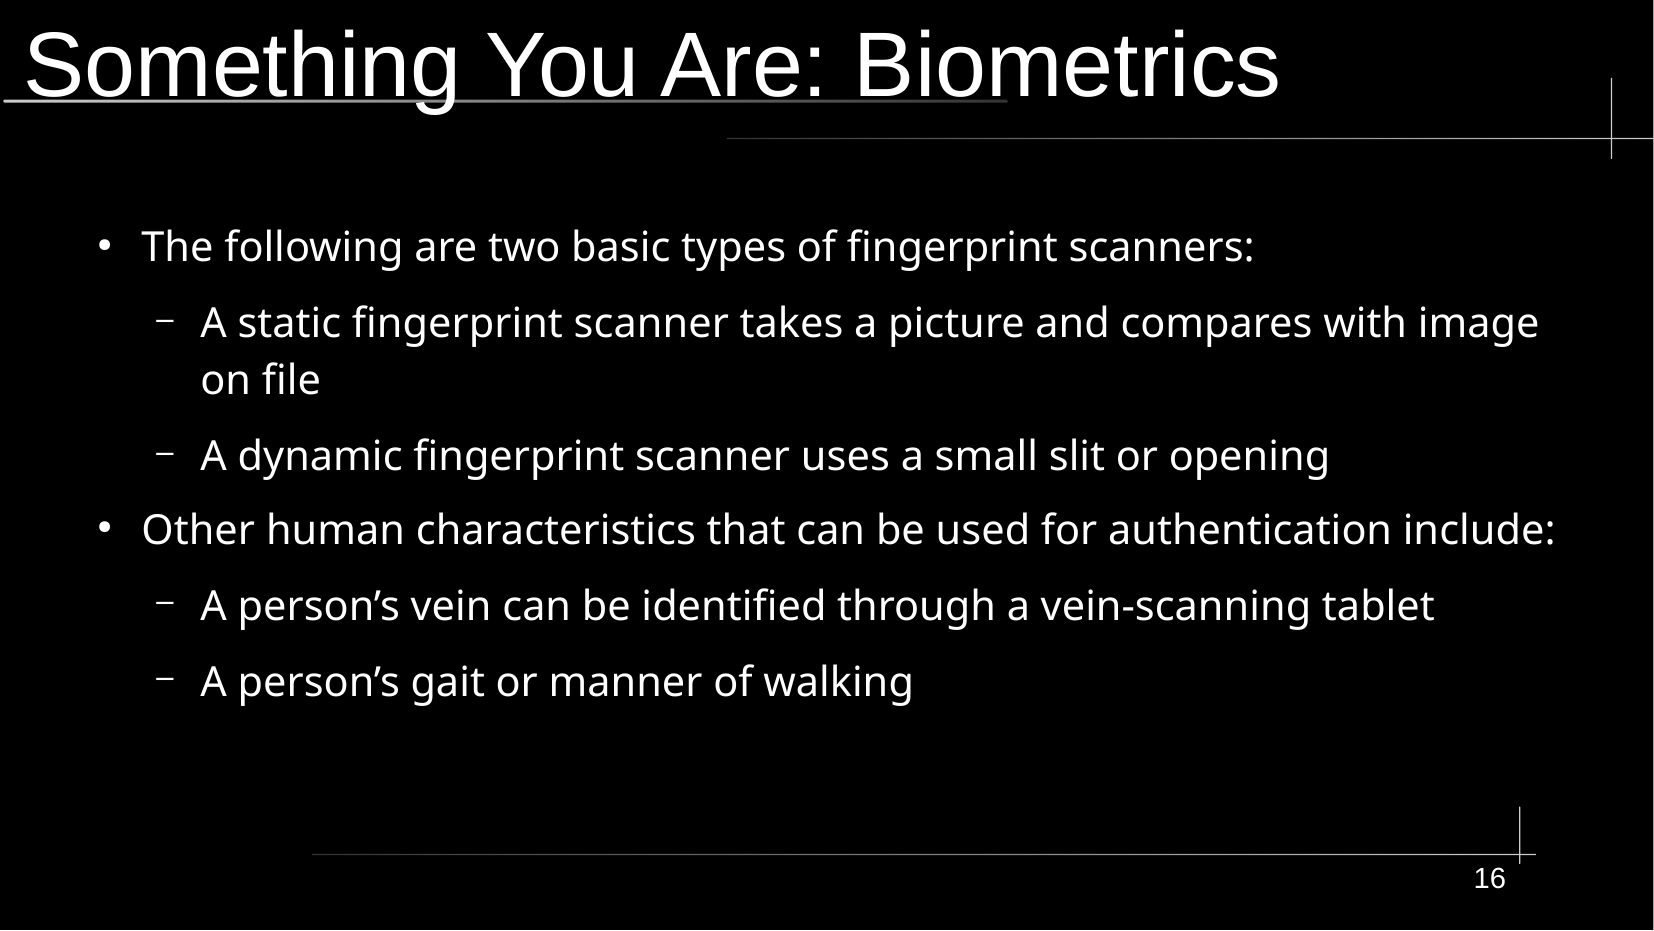

# Something You Are: Biometrics
The following are two basic types of fingerprint scanners:
A static fingerprint scanner takes a picture and compares with image on file
A dynamic fingerprint scanner uses a small slit or opening
Other human characteristics that can be used for authentication include:
A person’s vein can be identified through a vein-scanning tablet
A person’s gait or manner of walking
16